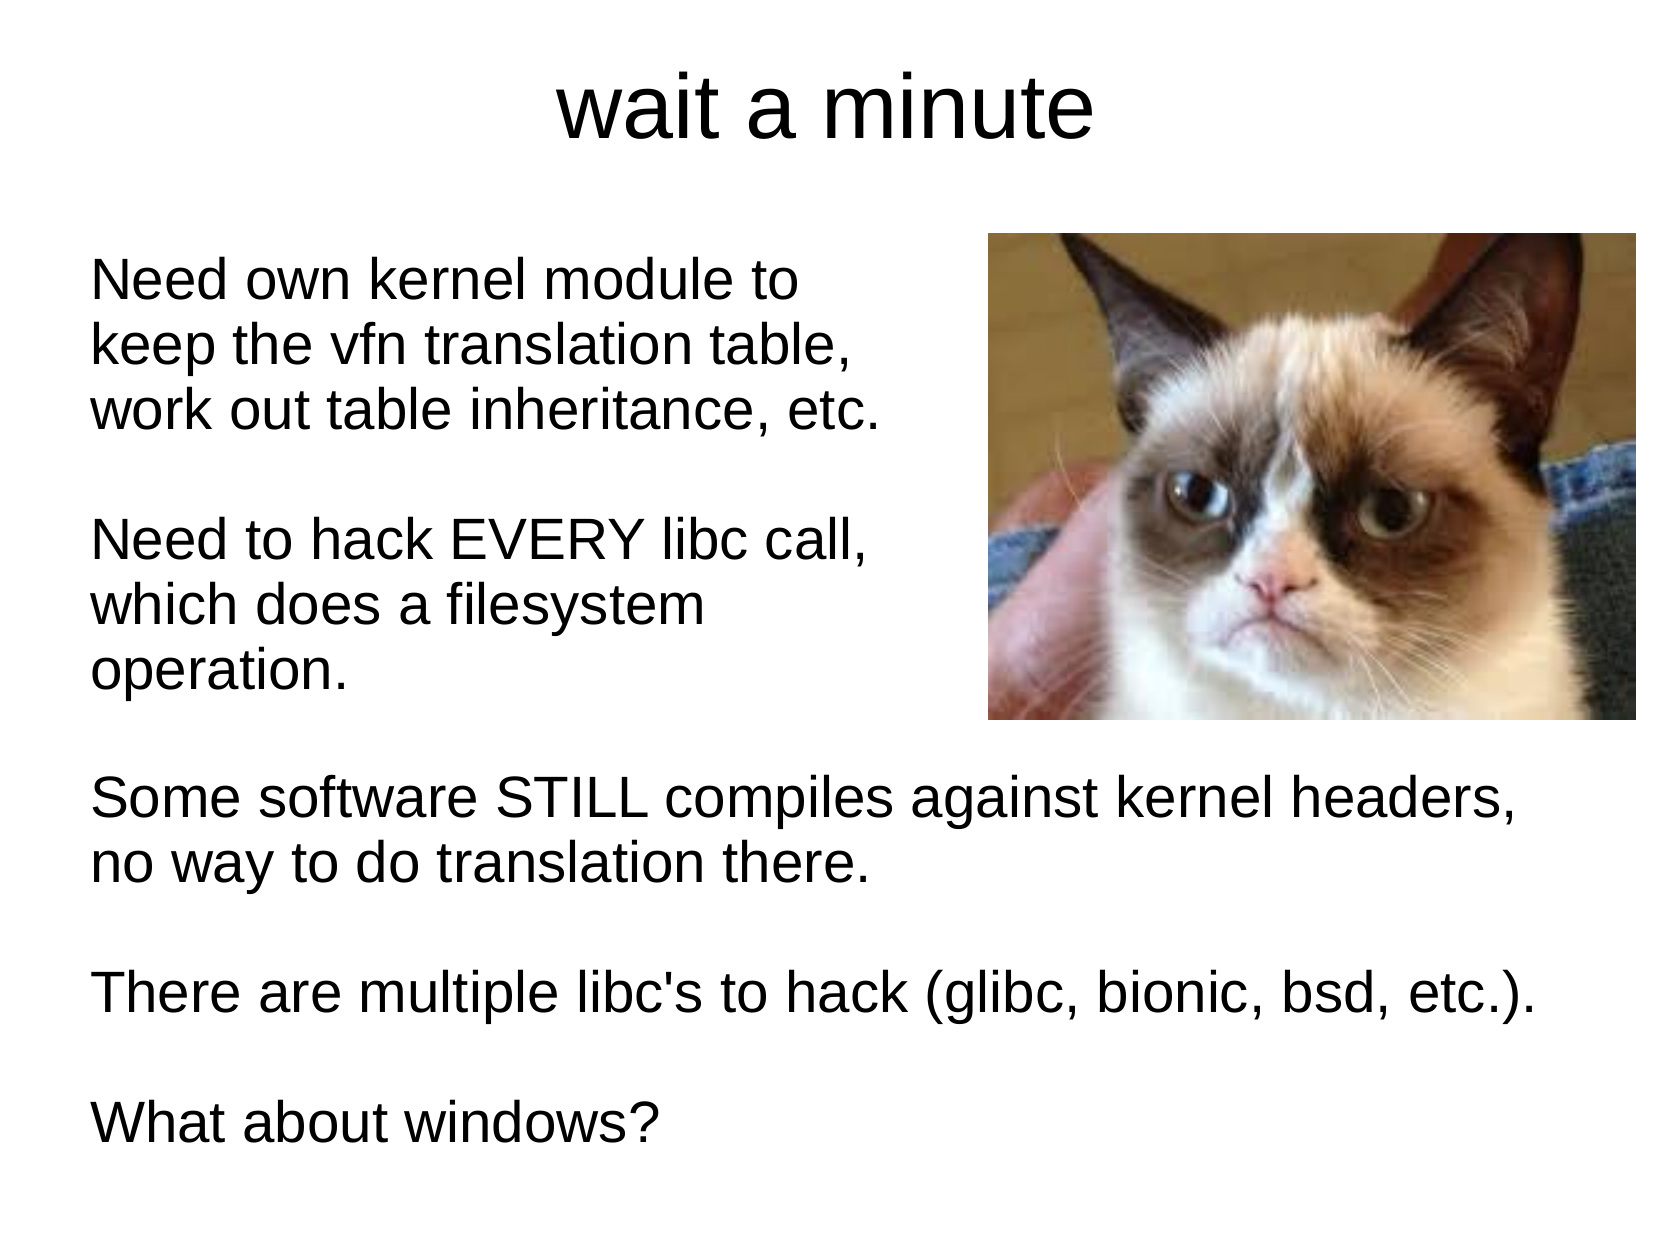

# wait a minute
Need own kernel module to keep the vfn translation table, work out table inheritance, etc.
Need to hack EVERY libc call, which does a filesystem operation.
Some software STILL compiles against kernel headers, no way to do translation there.
There are multiple libc's to hack (glibc, bionic, bsd, etc.).
What about windows?